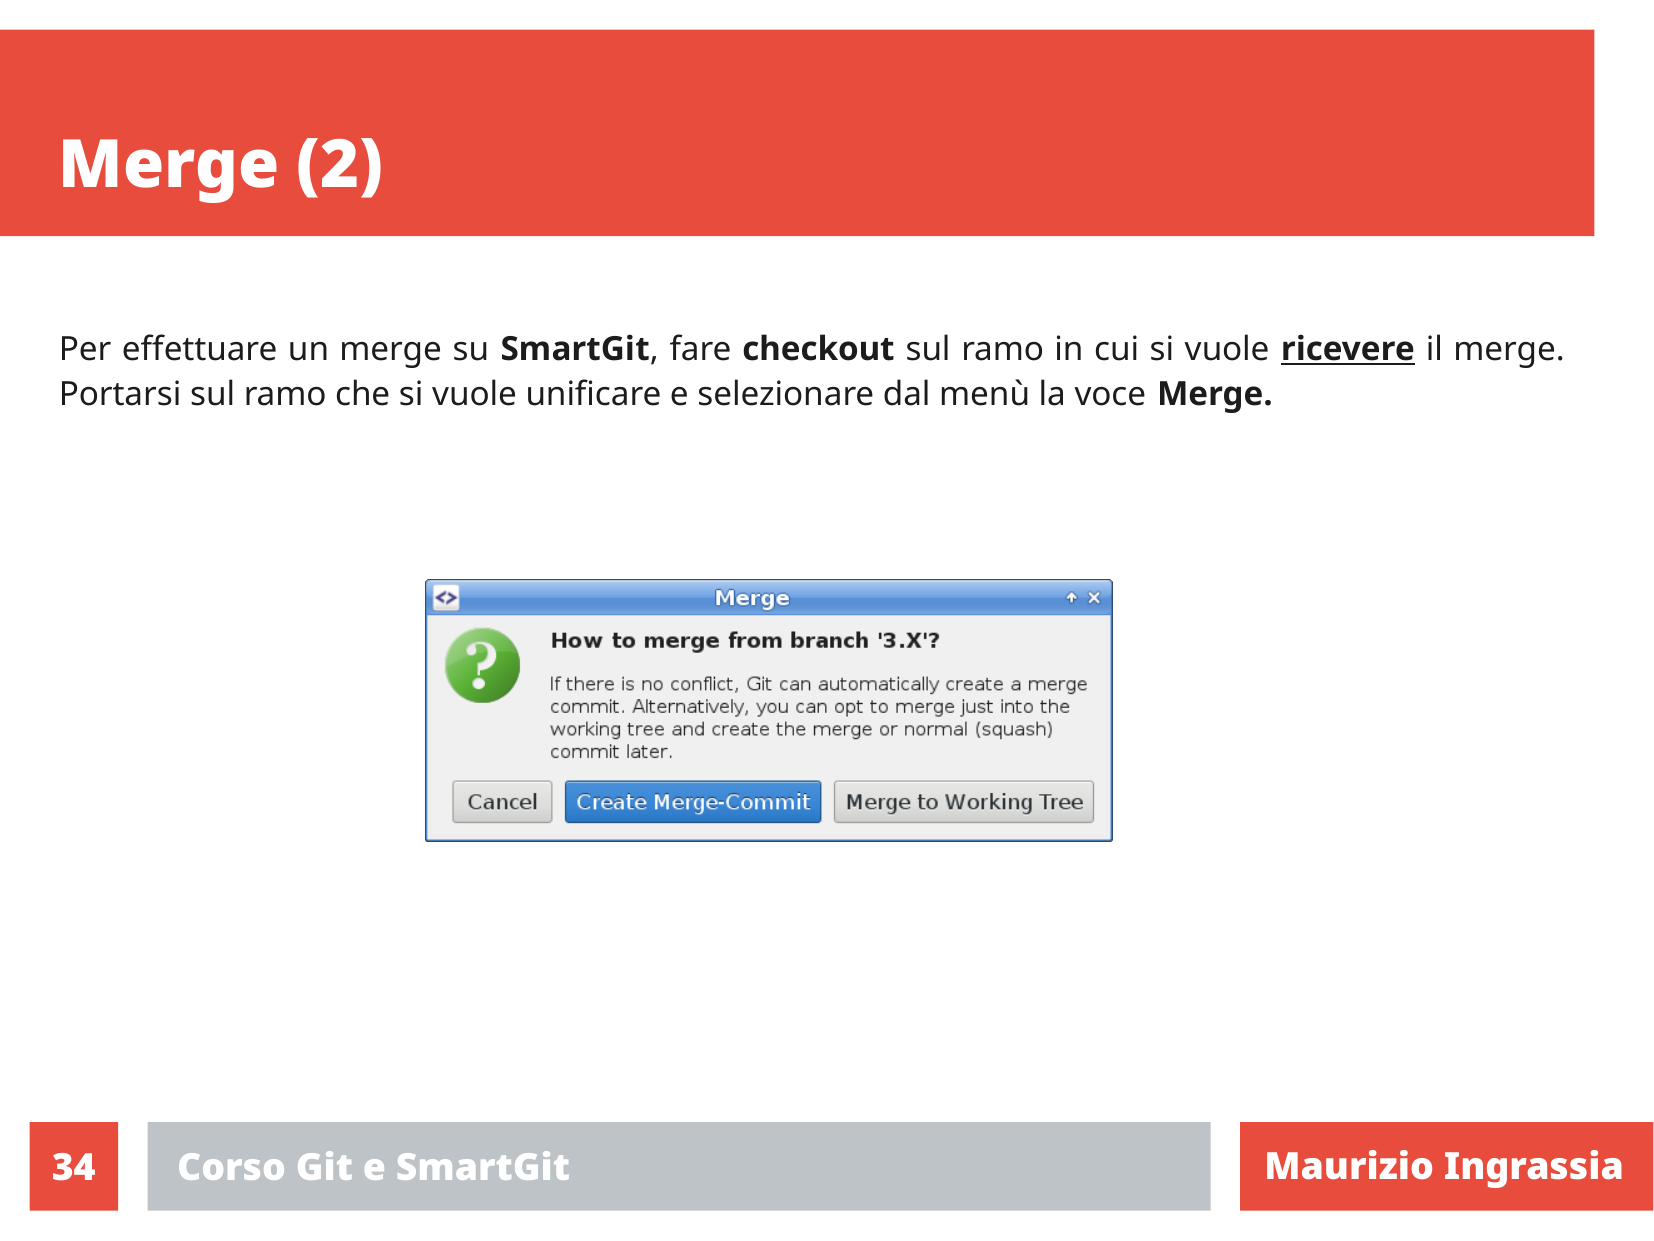

# Merge (2)
Per effettuare un merge su SmartGit, fare checkout sul ramo in cui si vuole ricevere il merge. Portarsi sul ramo che si vuole unificare e selezionare dal menù la voce Merge.
34
Corso Git e SmartGit
Maurizio Ingrassia